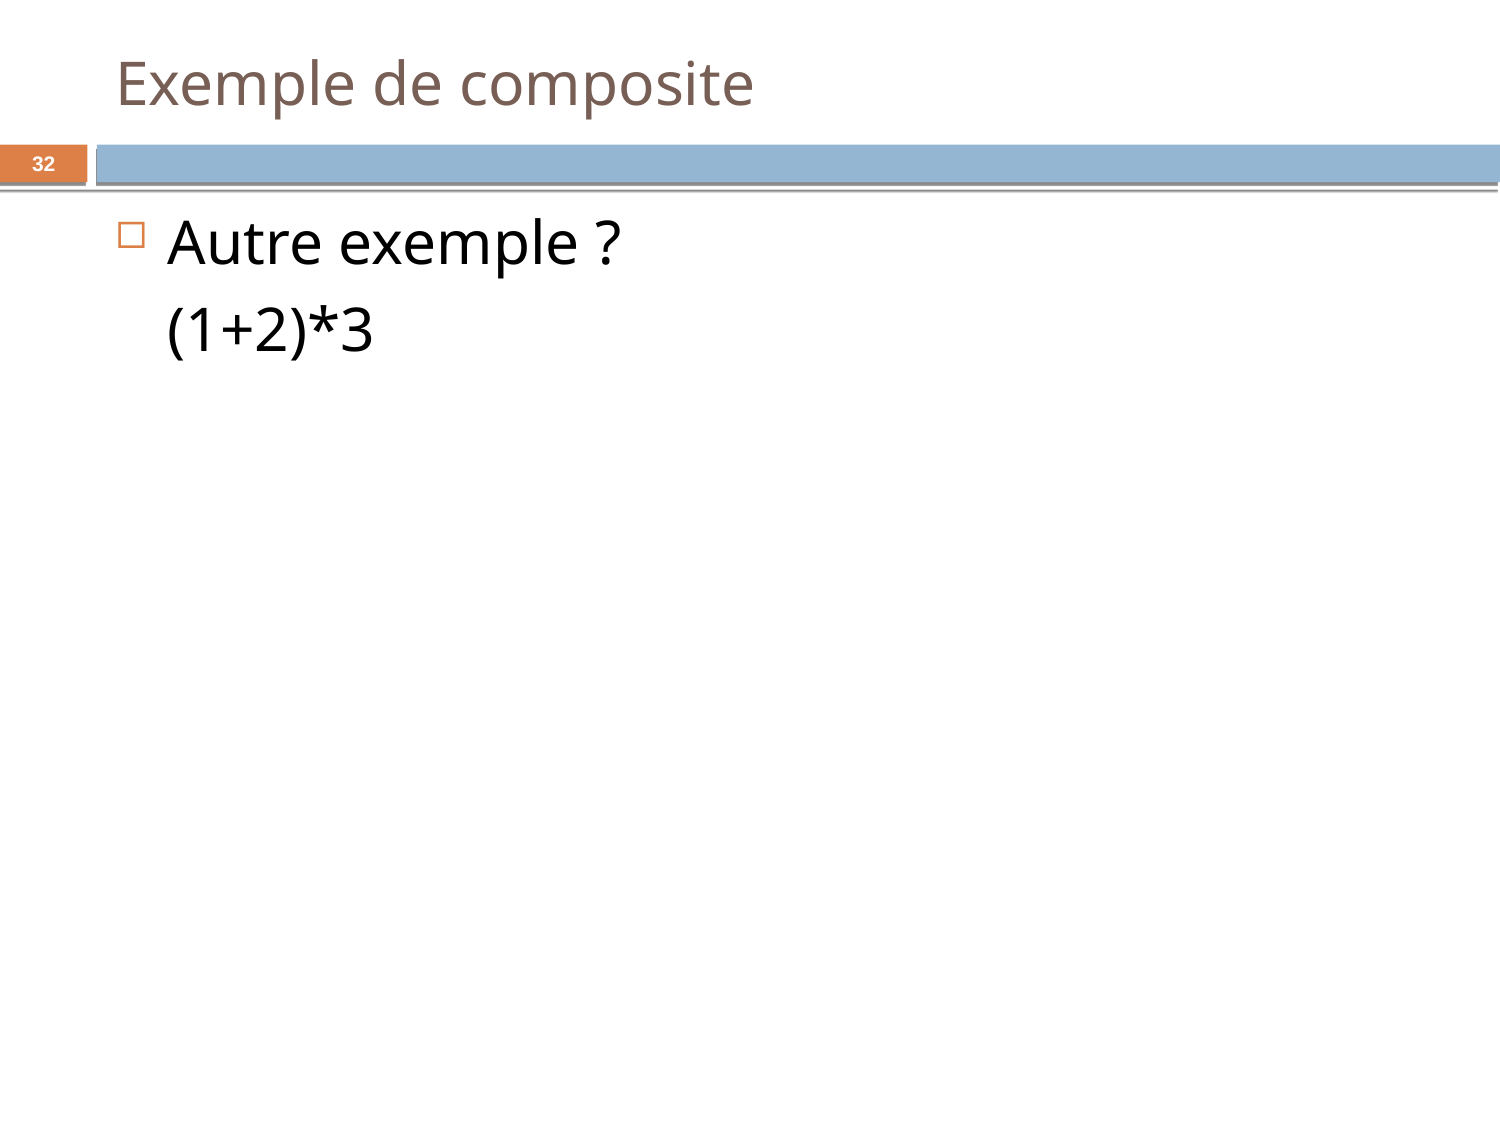

# Exemple de composite
Autre exemple ?
(1+2)*3